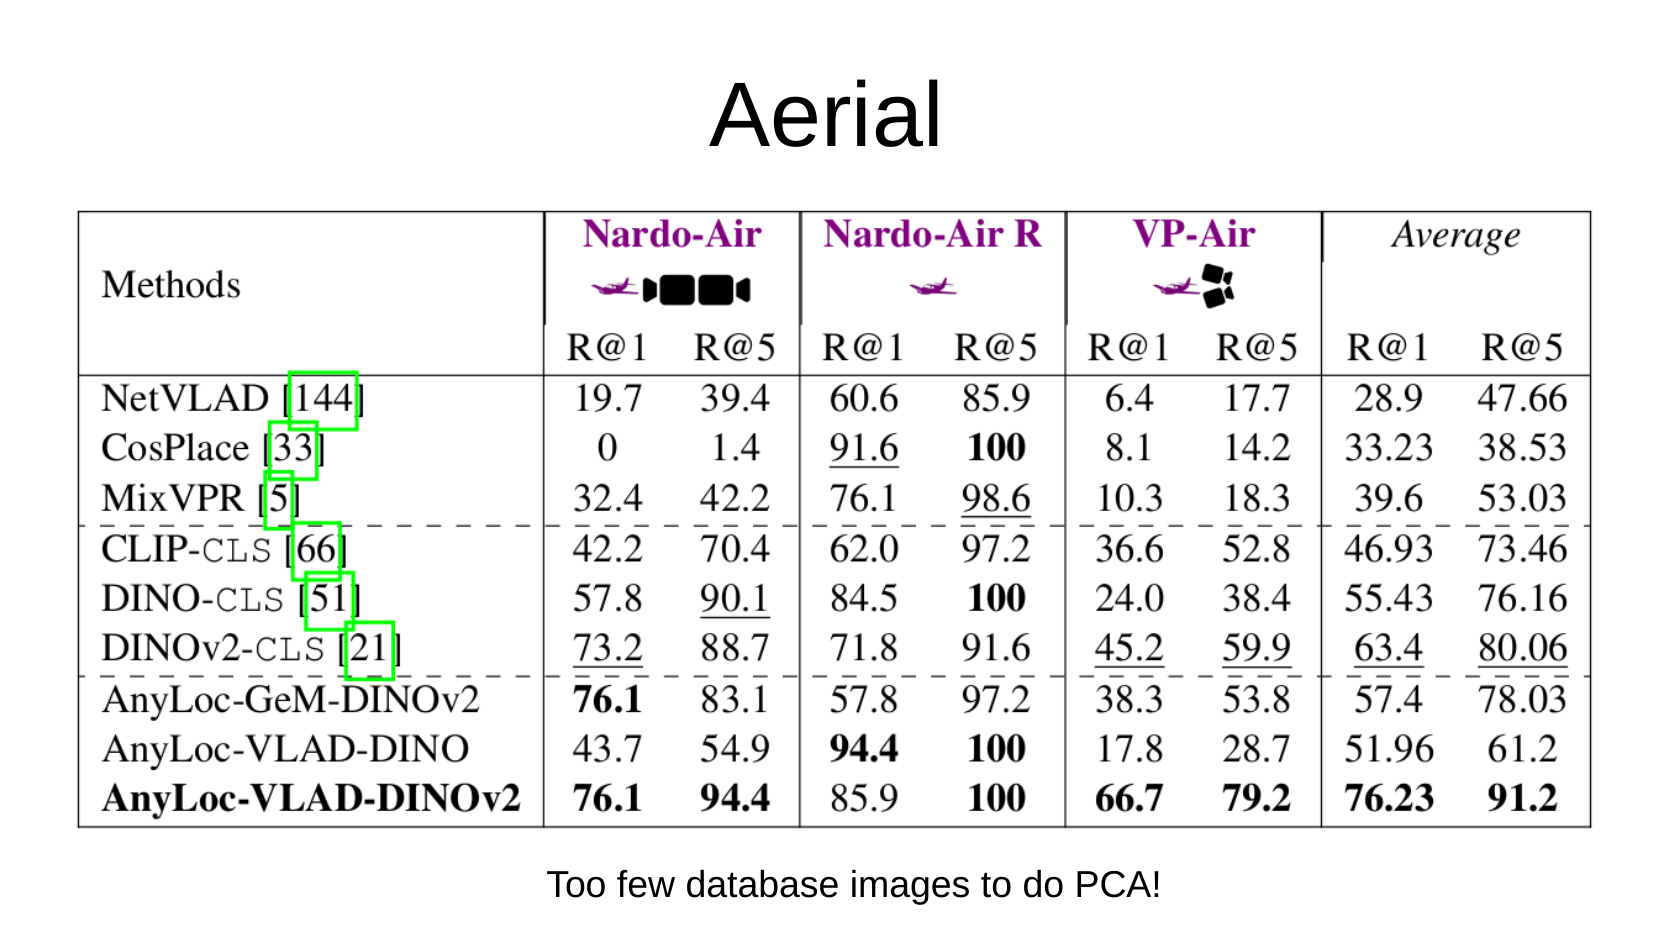

# Aerial
Too few database images to do PCA!